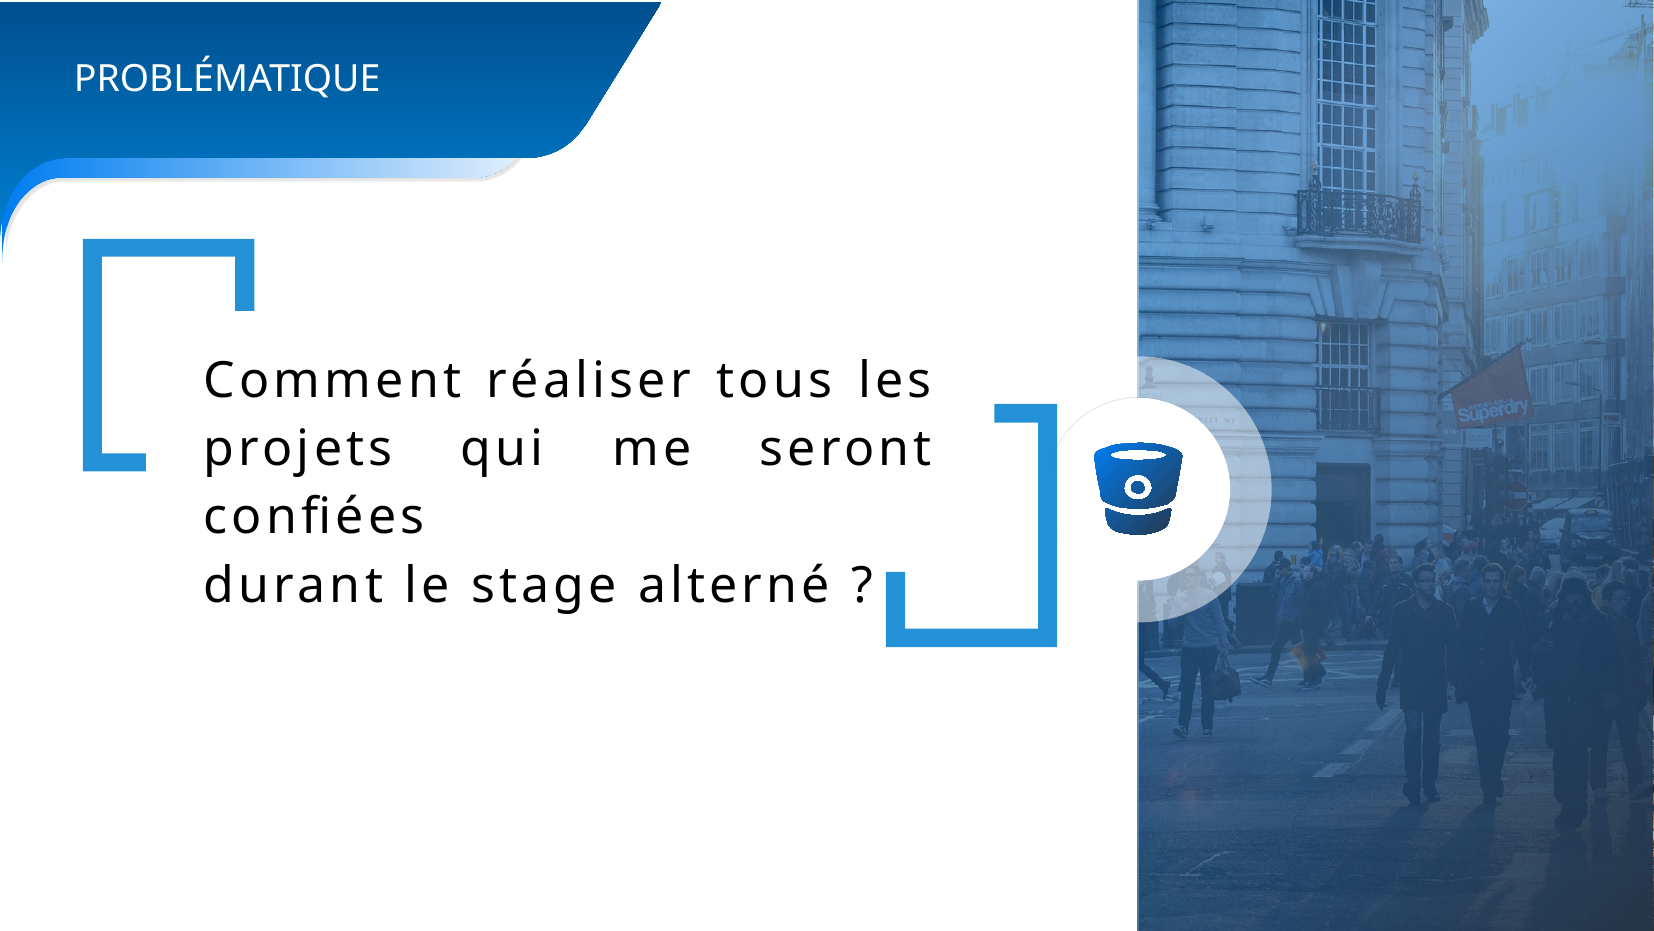

PROBLÉMATIQUE
Comment réaliser tous les projets qui me seront confiées
durant le stage alterné ?